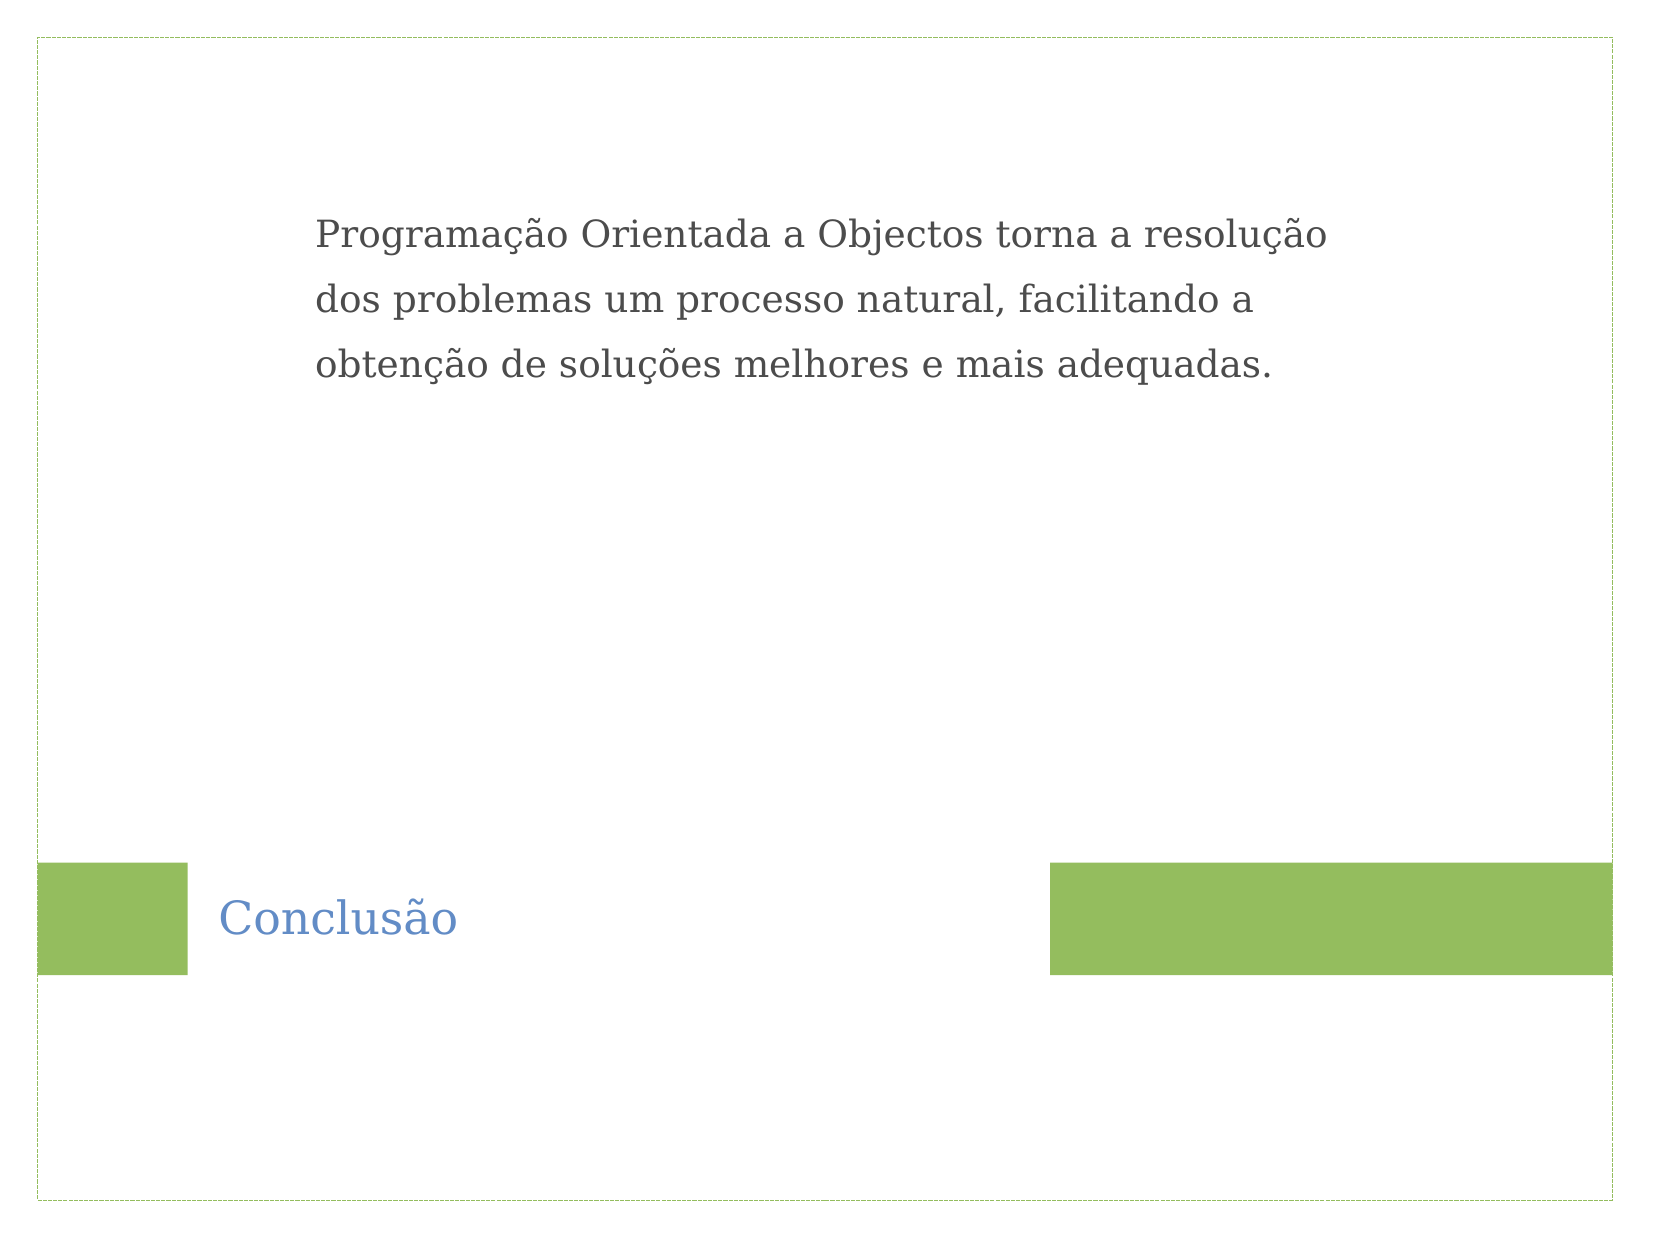

Programação Orientada a Objectos torna a resolução dos problemas um processo natural, facilitando a obtenção de soluções melhores e mais adequadas.
Conclusão